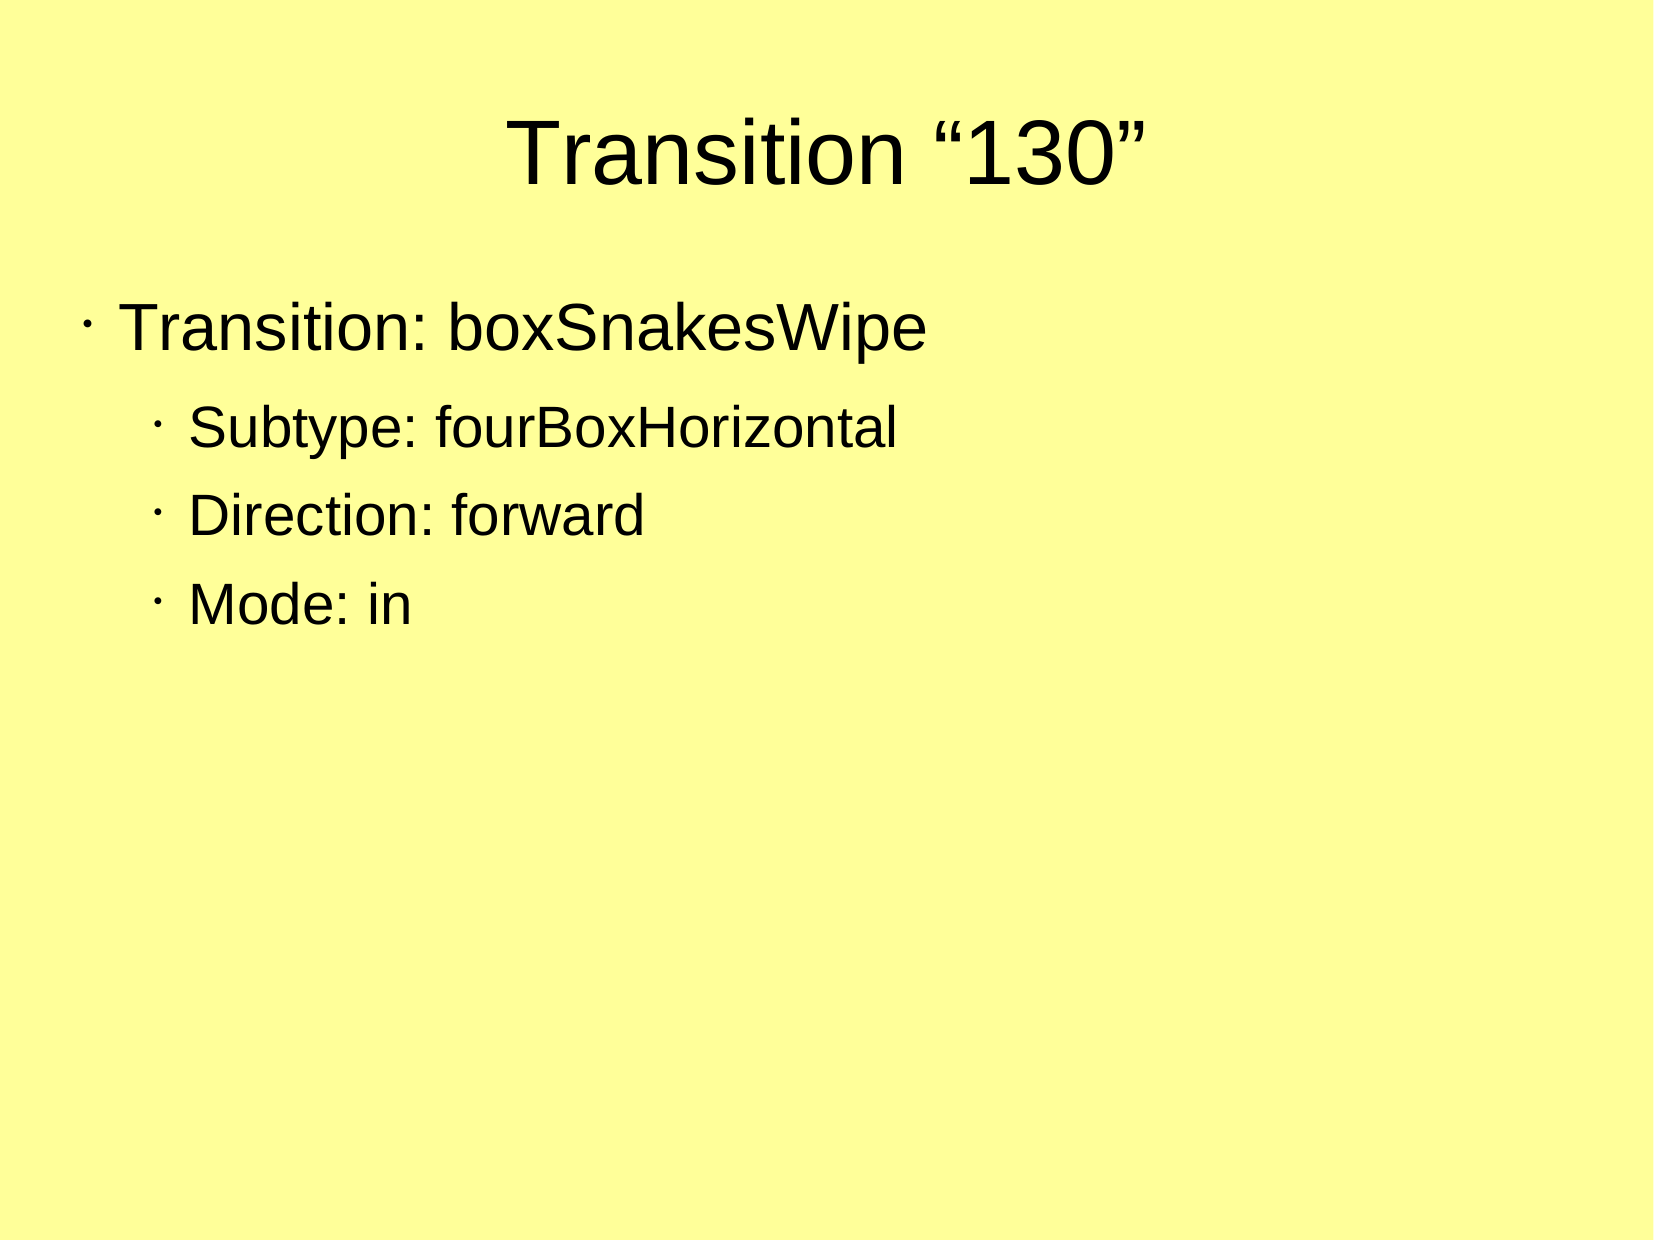

# Transition “130”
Transition: boxSnakesWipe
Subtype: fourBoxHorizontal
Direction: forward
Mode: in